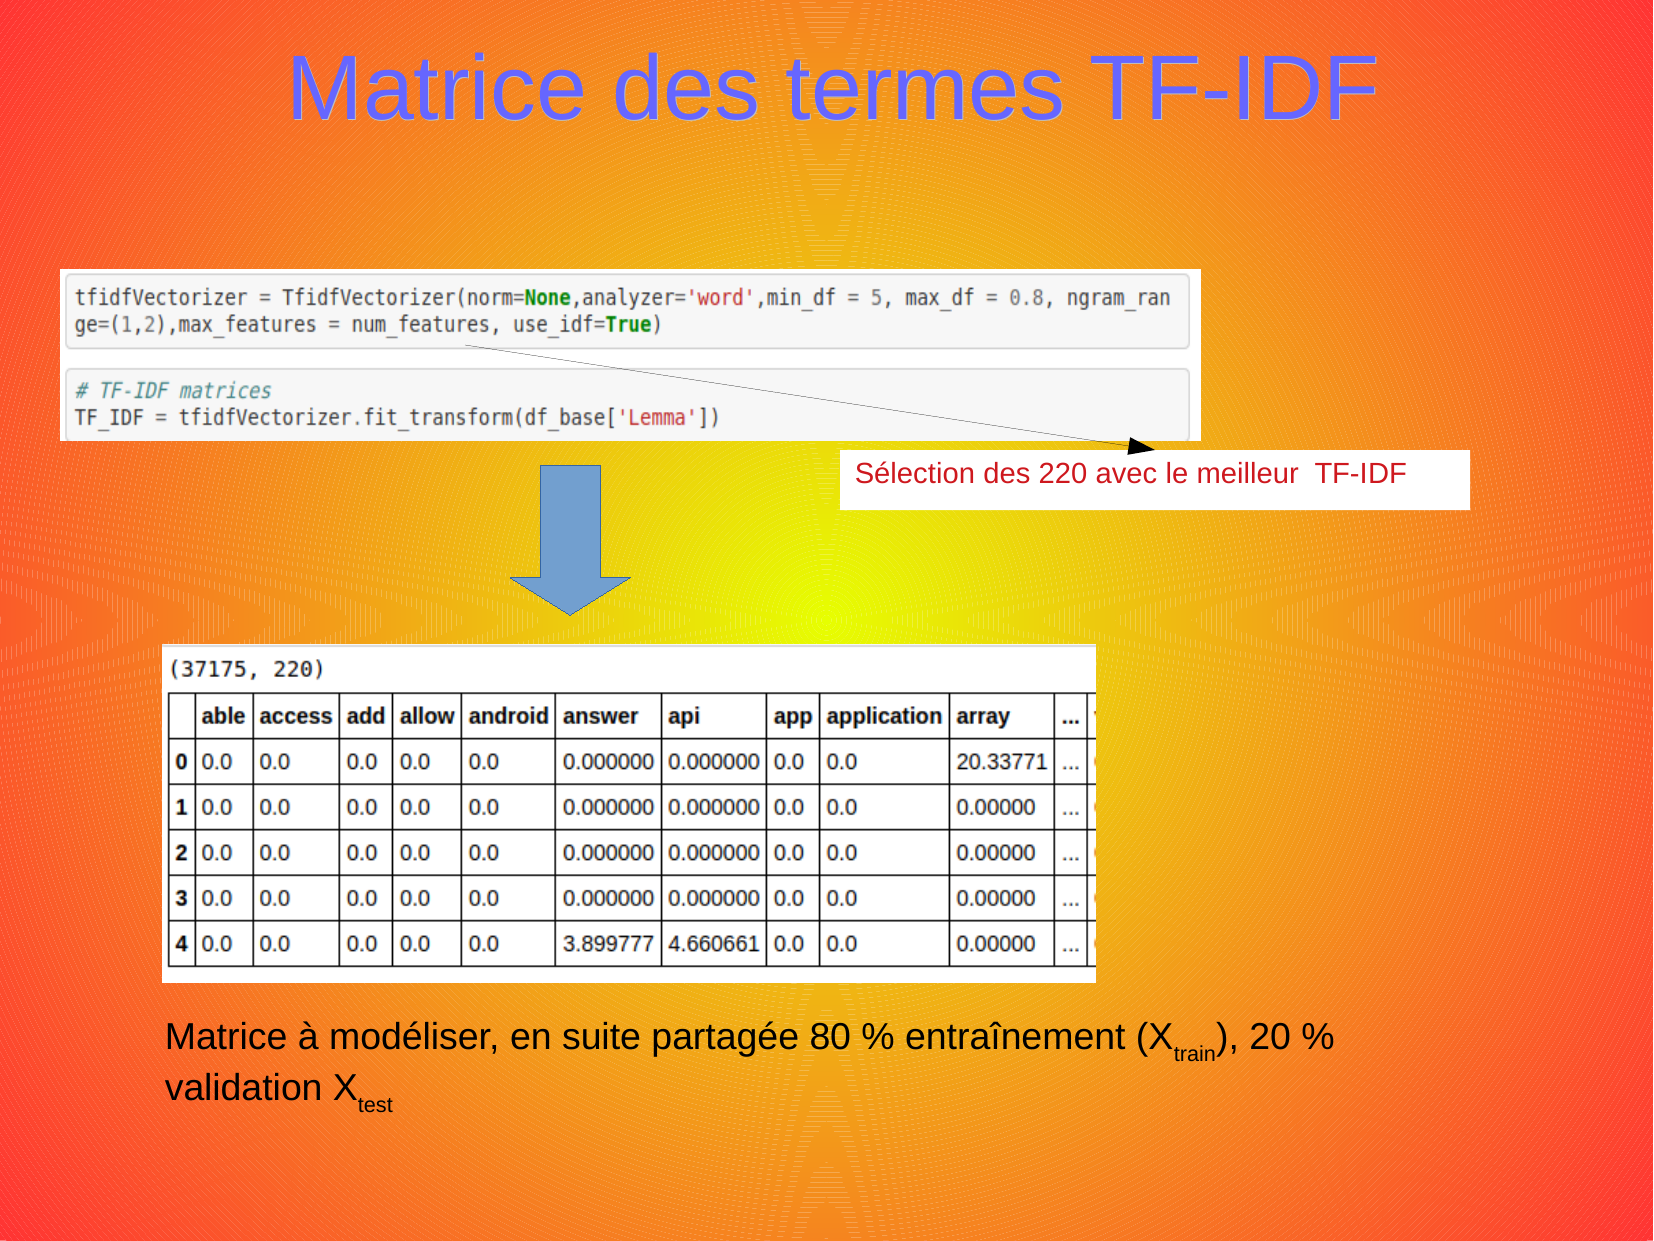

# Matrice des termes TF-IDF
Sélection des 220 avec le meilleur TF-IDF
Matrice à modéliser, en suite partagée 80 % entraînement (Xtrain), 20 % validation Xtest